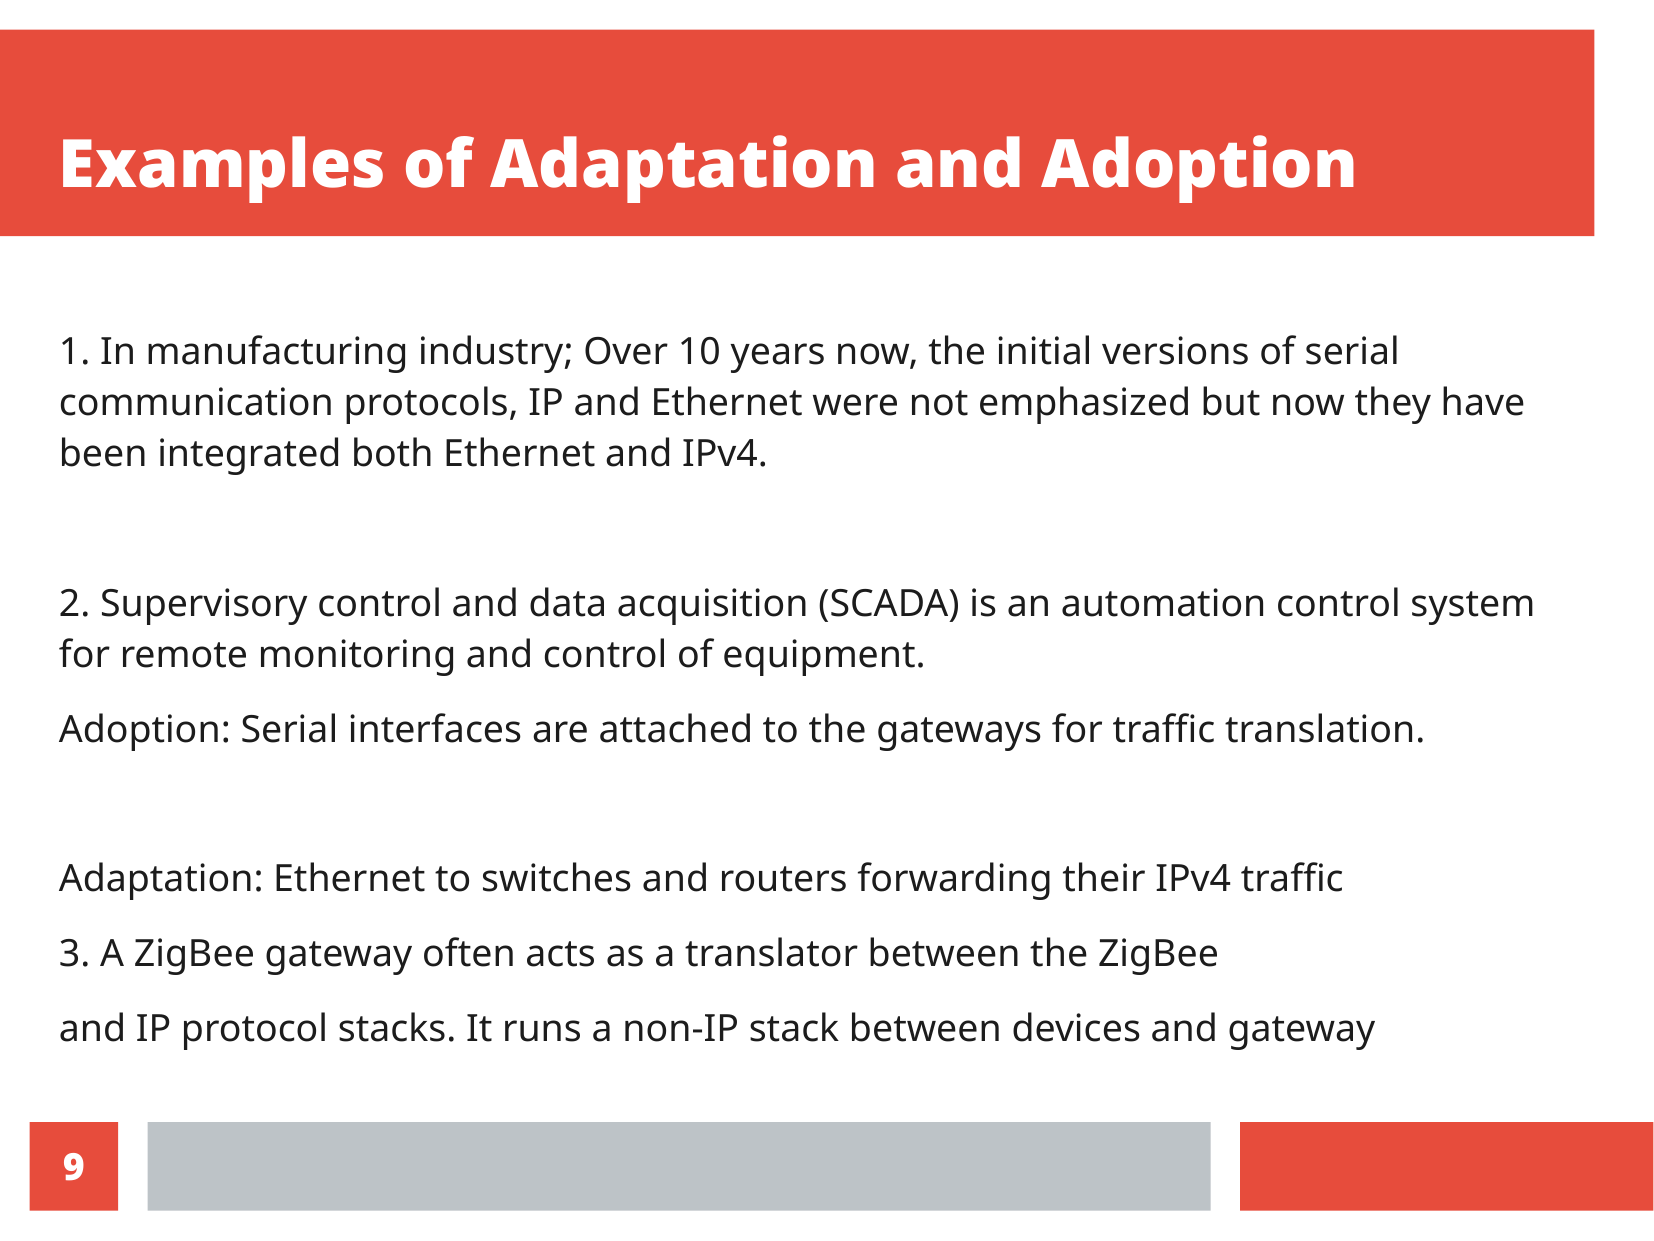

# Examples of Adaptation and Adoption
1. In manufacturing industry; Over 10 years now, the initial versions of serial communication protocols, IP and Ethernet were not emphasized but now they have been integrated both Ethernet and IPv4.
2. Supervisory control and data acquisition (SCADA) is an automation control system for remote monitoring and control of equipment.
Adoption: Serial interfaces are attached to the gateways for traffic translation.
Adaptation: Ethernet to switches and routers forwarding their IPv4 traffic
3. A ZigBee gateway often acts as a translator between the ZigBee
and IP protocol stacks. It runs a non-IP stack between devices and gateway
9